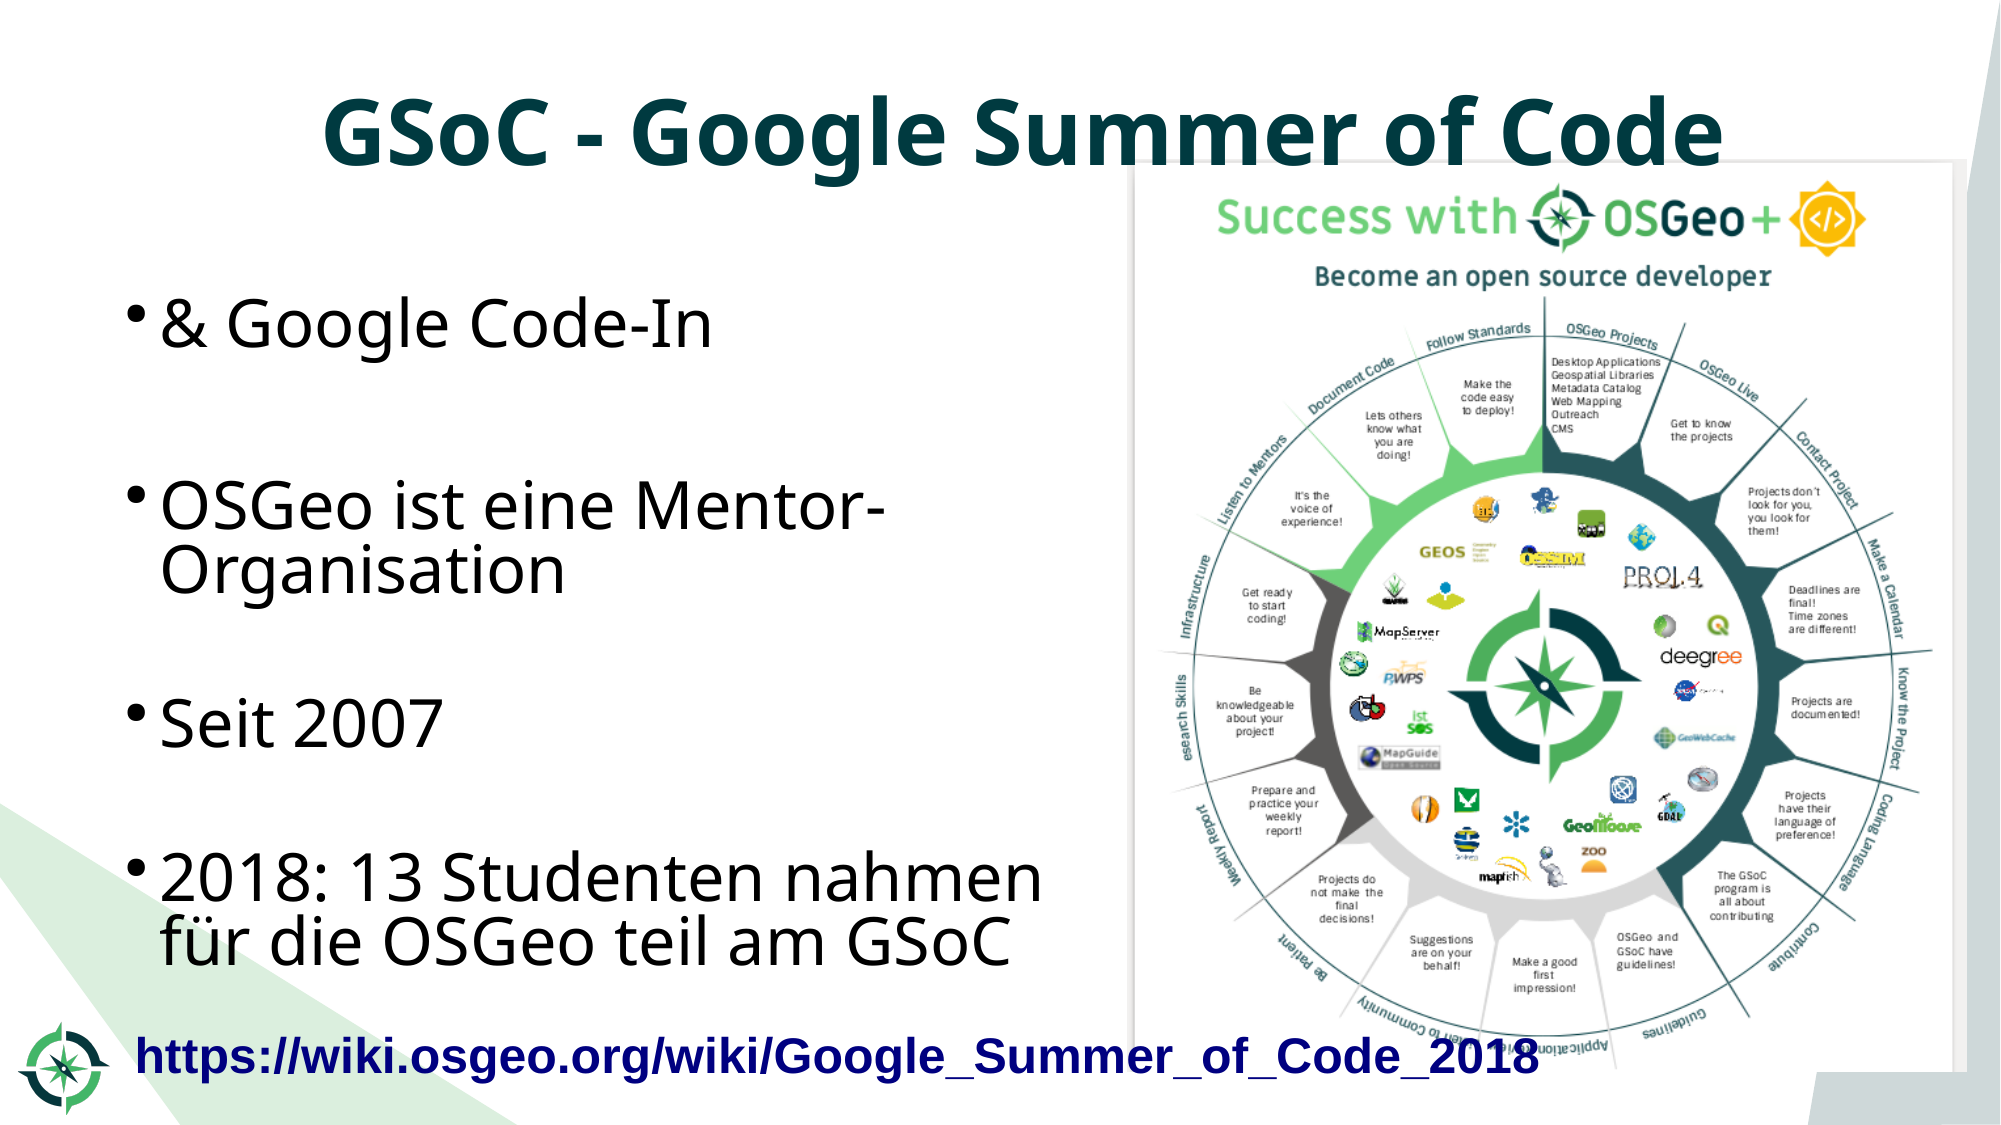

GSoC - Google Summer of Code
& Google Code-In
OSGeo ist eine Mentor-
Organisation
Seit 2007
2018: 13 Studenten nahmen
für die OSGeo teil am GSoC
https://wiki.osgeo.org/wiki/Google_Summer_of_Code_2018